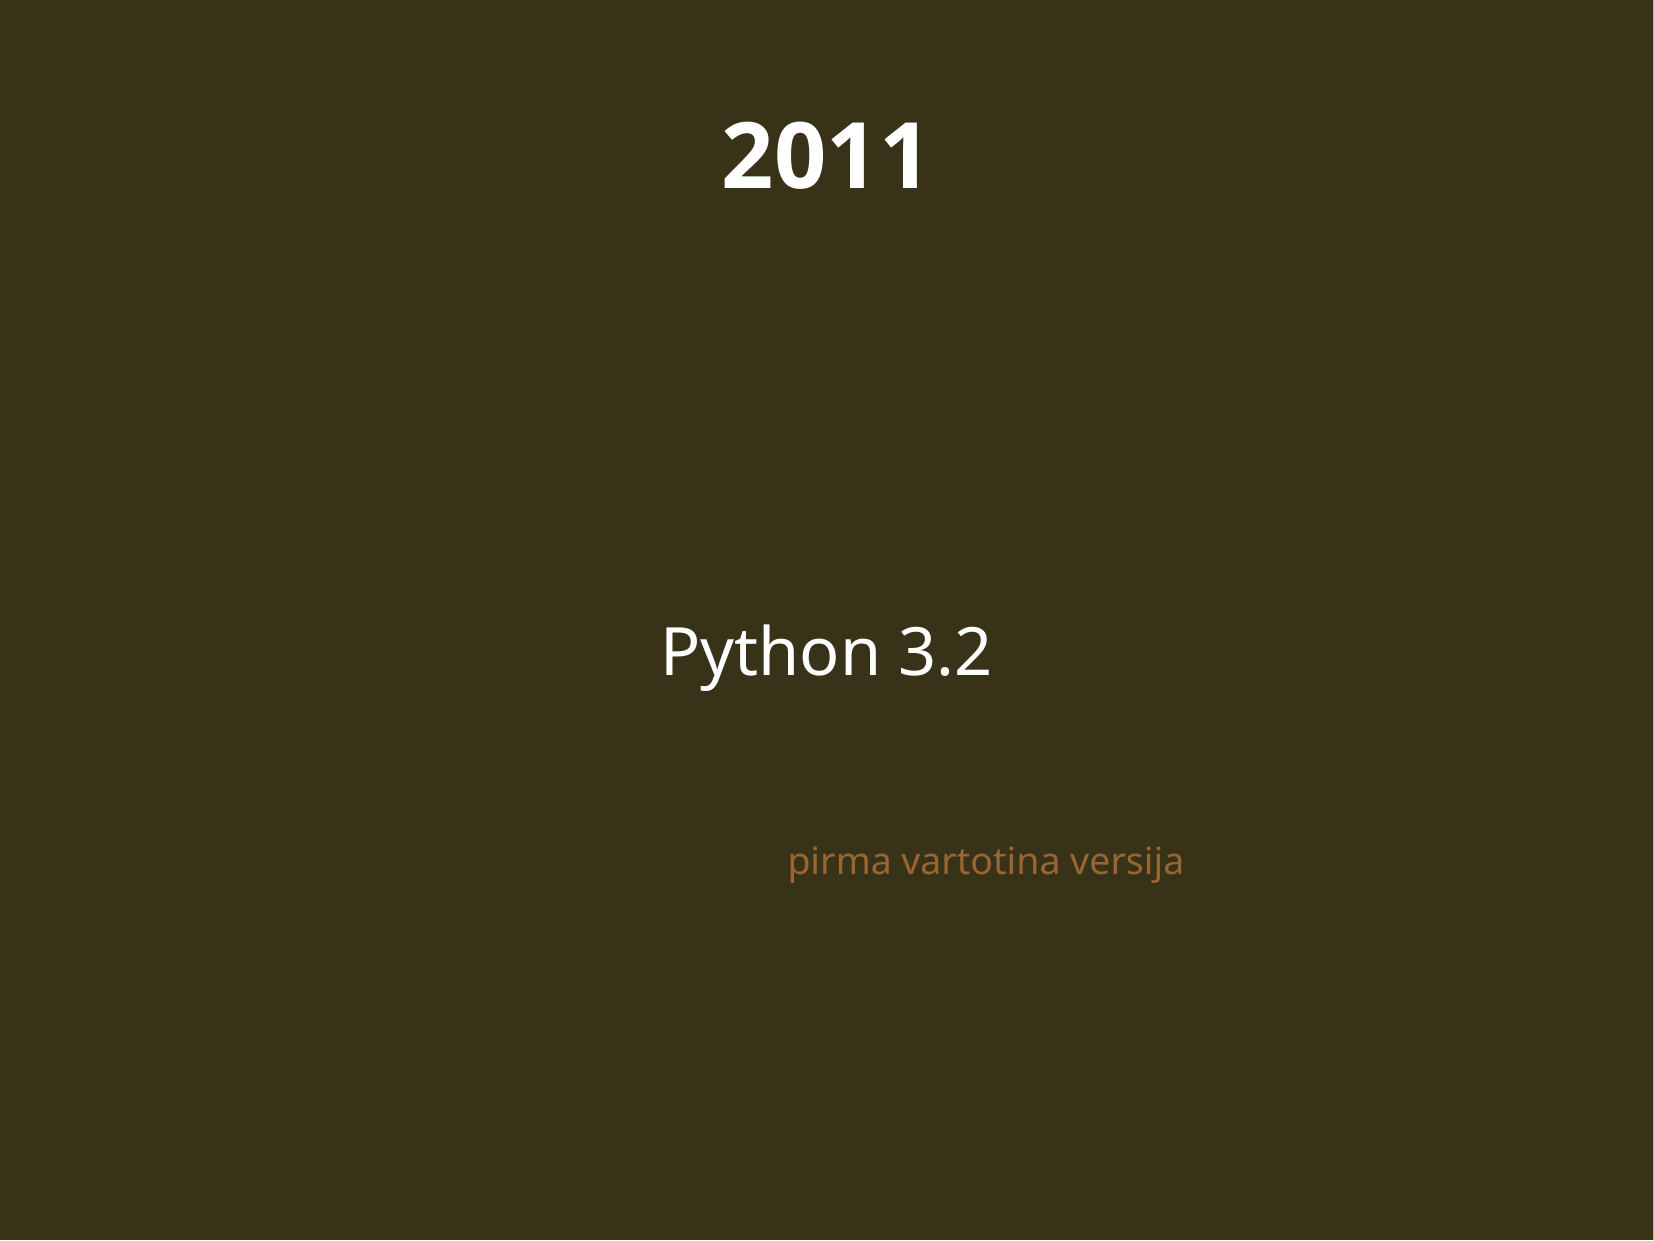

# 2011
Python 3.2
pirma vartotina versija